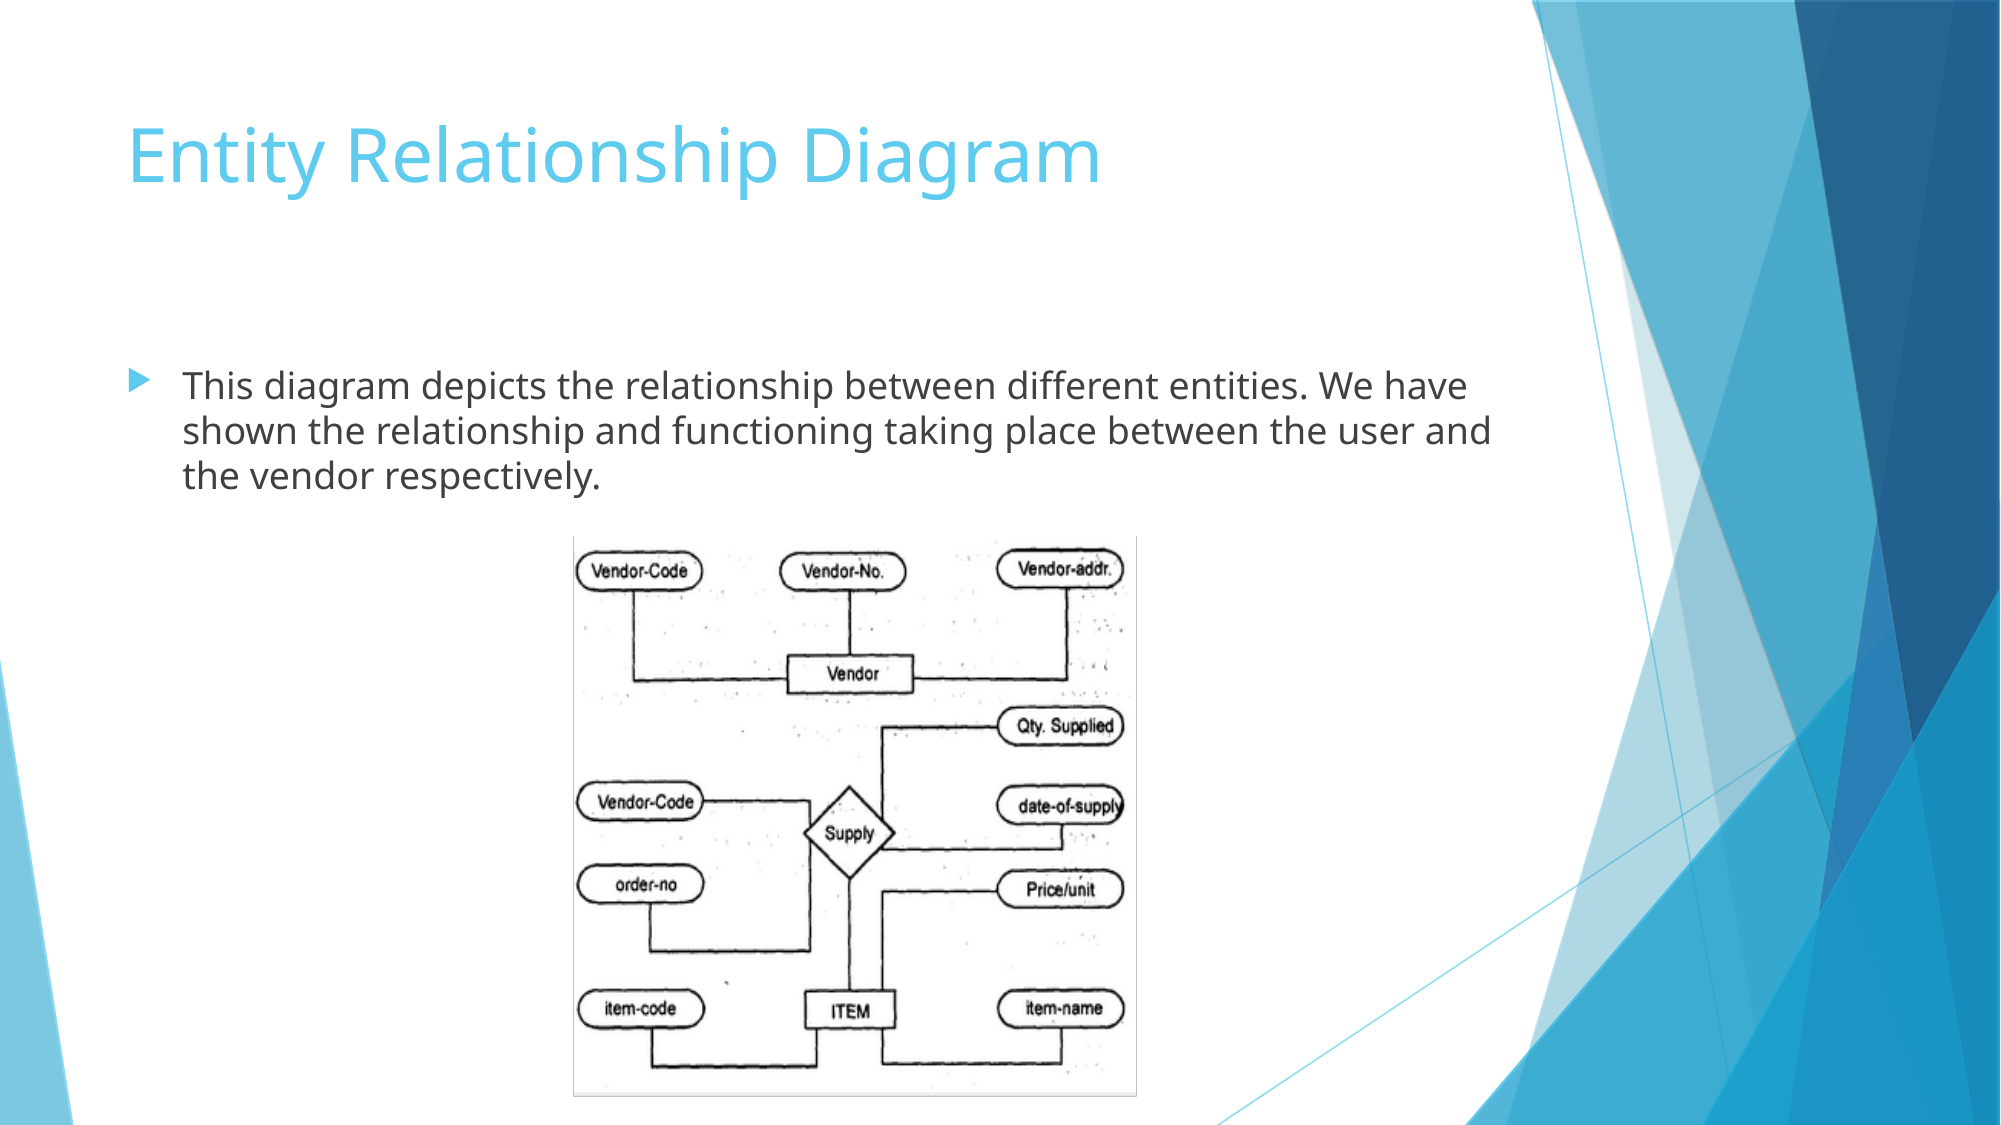

# Entity Relationship Diagram
This diagram depicts the relationship between different entities. We have shown the relationship and functioning taking place between the user and the vendor respectively.